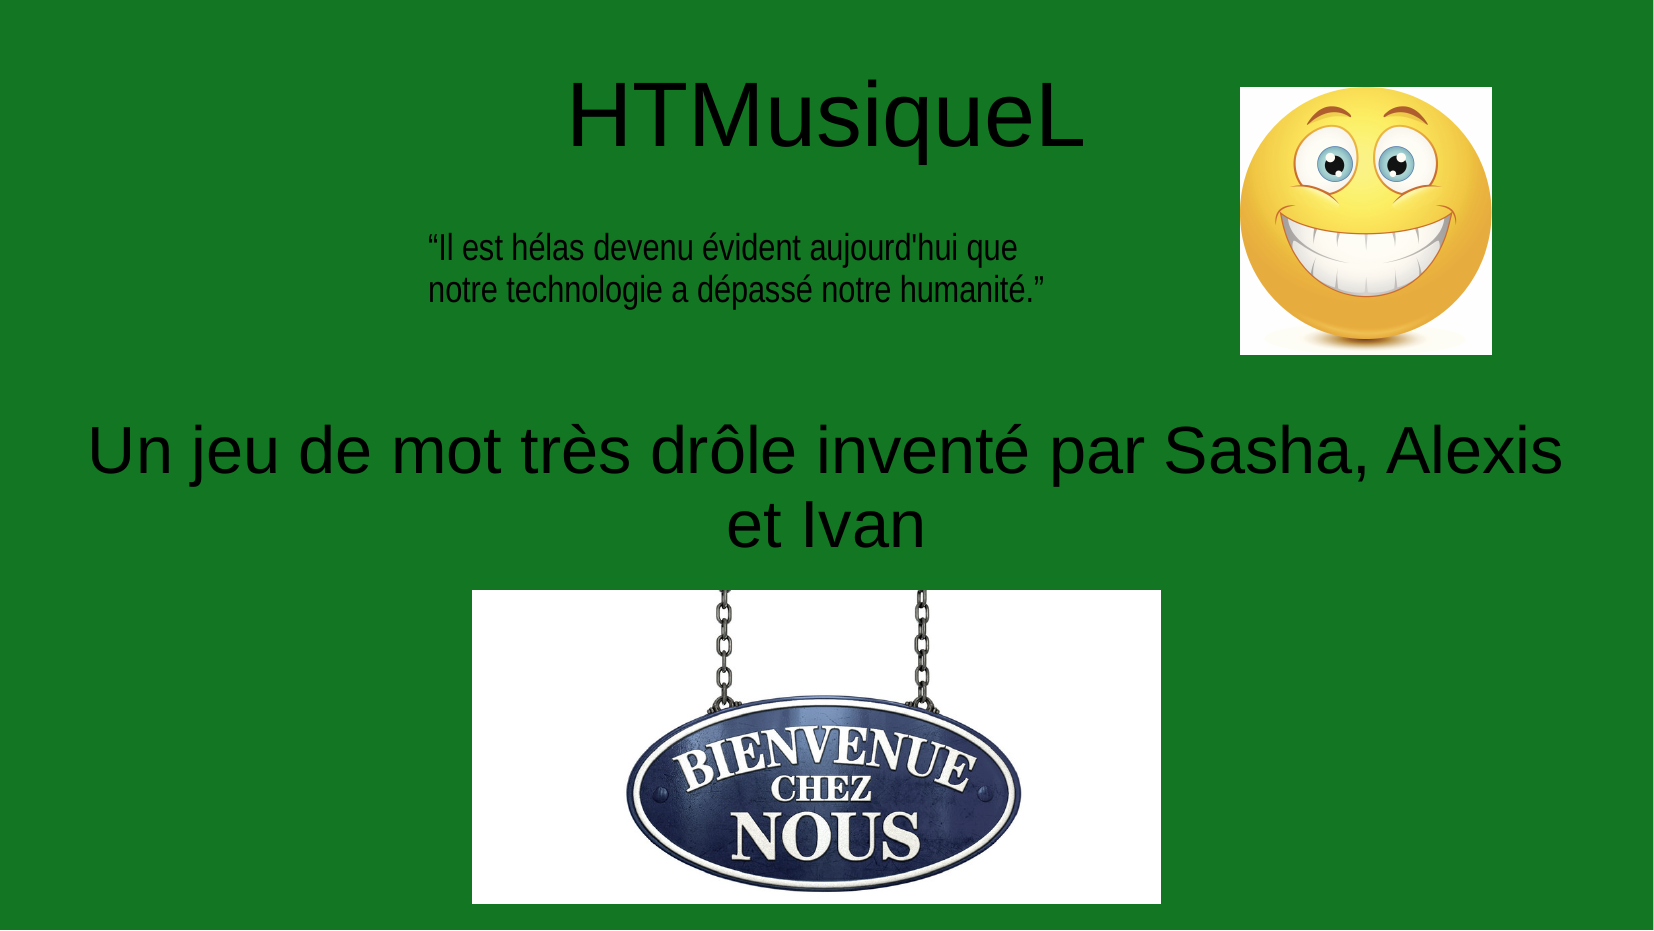

# HTMusiqueL
Un jeu de mot très drôle inventé par Sasha, Alexis et Ivan
“Il est hélas devenu évident aujourd'hui que notre technologie a dépassé notre humanité.”